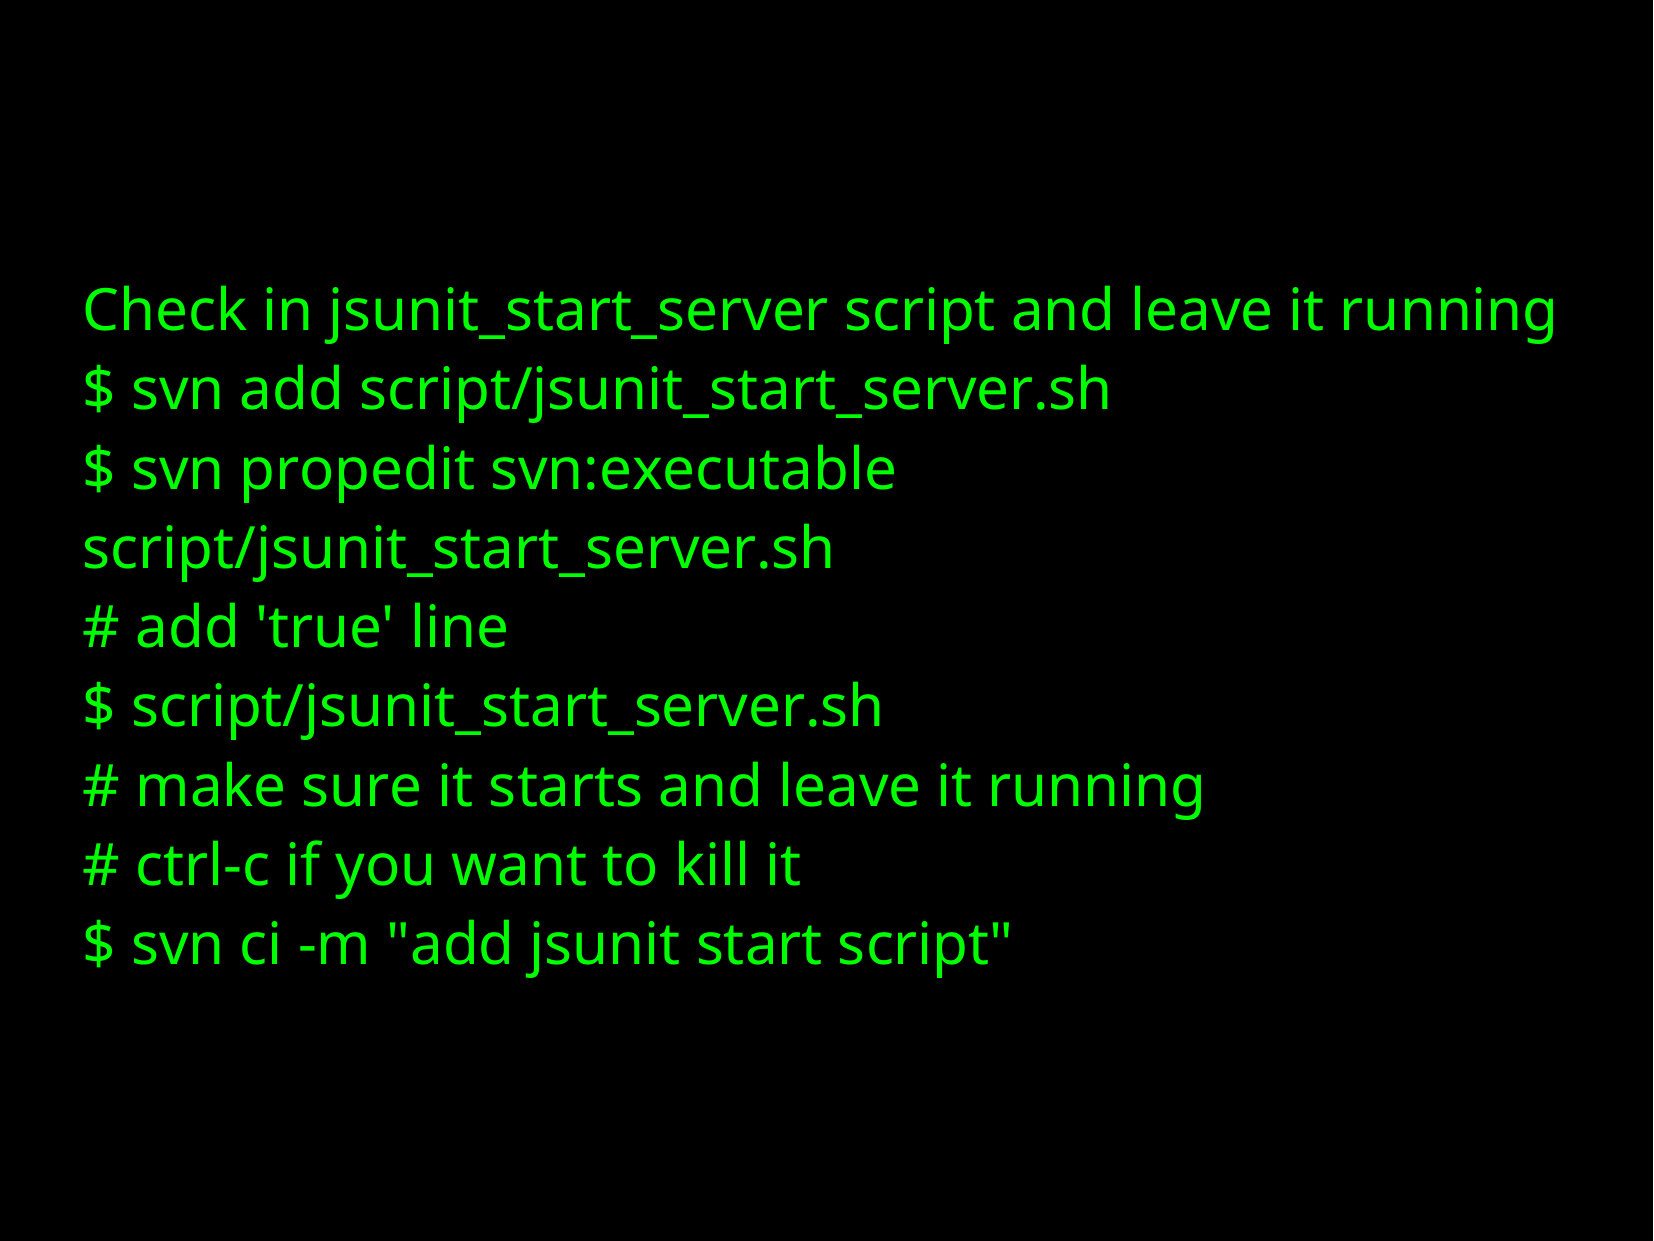

# Check in jsunit_start_server script and leave it running $ svn add script/jsunit_start_server.sh $ svn propedit svn:executable script/jsunit_start_server.sh # add 'true' line $ script/jsunit_start_server.sh # make sure it starts and leave it running # ctrl-c if you want to kill it $ svn ci -m "add jsunit start script"